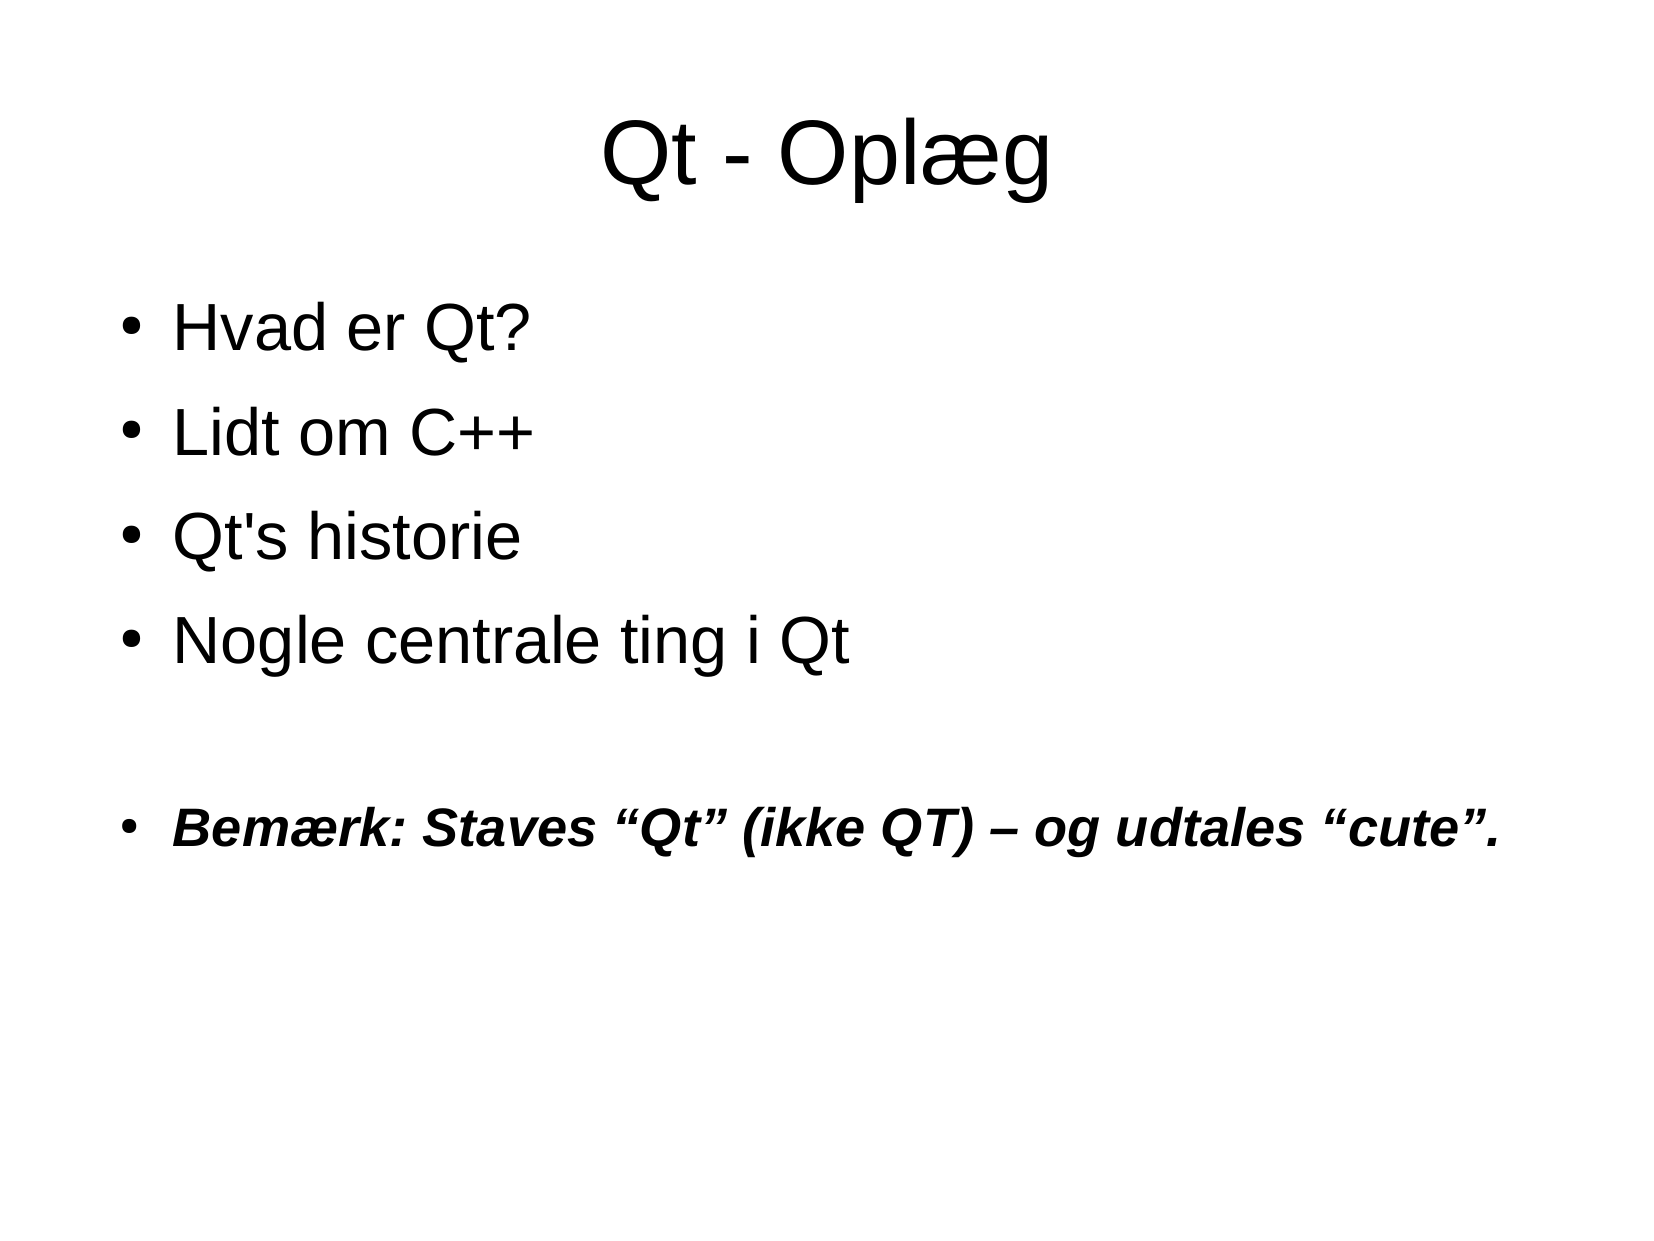

# Qt - Oplæg
Hvad er Qt?
Lidt om C++
Qt's historie
Nogle centrale ting i Qt
Bemærk: Staves “Qt” (ikke QT) – og udtales “cute”.